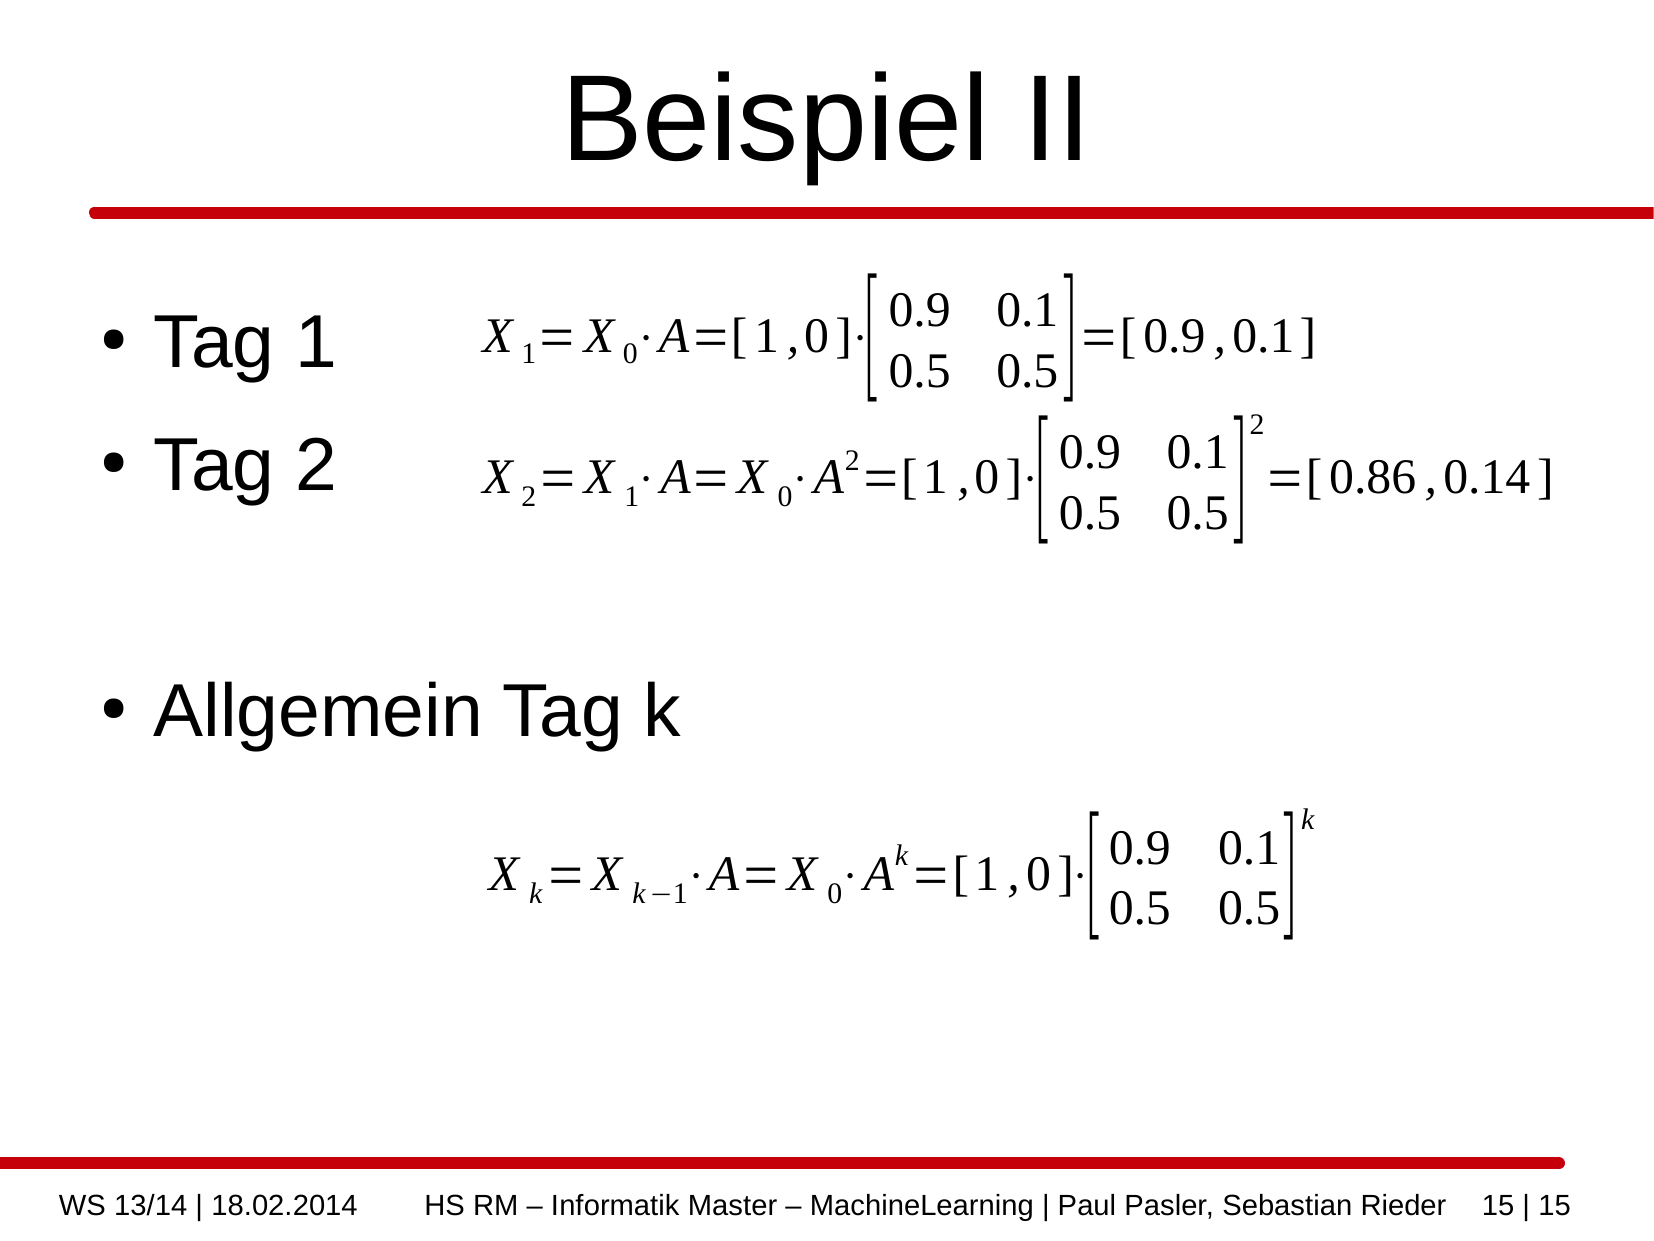

# Beispiel II
Tag 1
Tag 2
Allgemein Tag k
18.02.2014
15